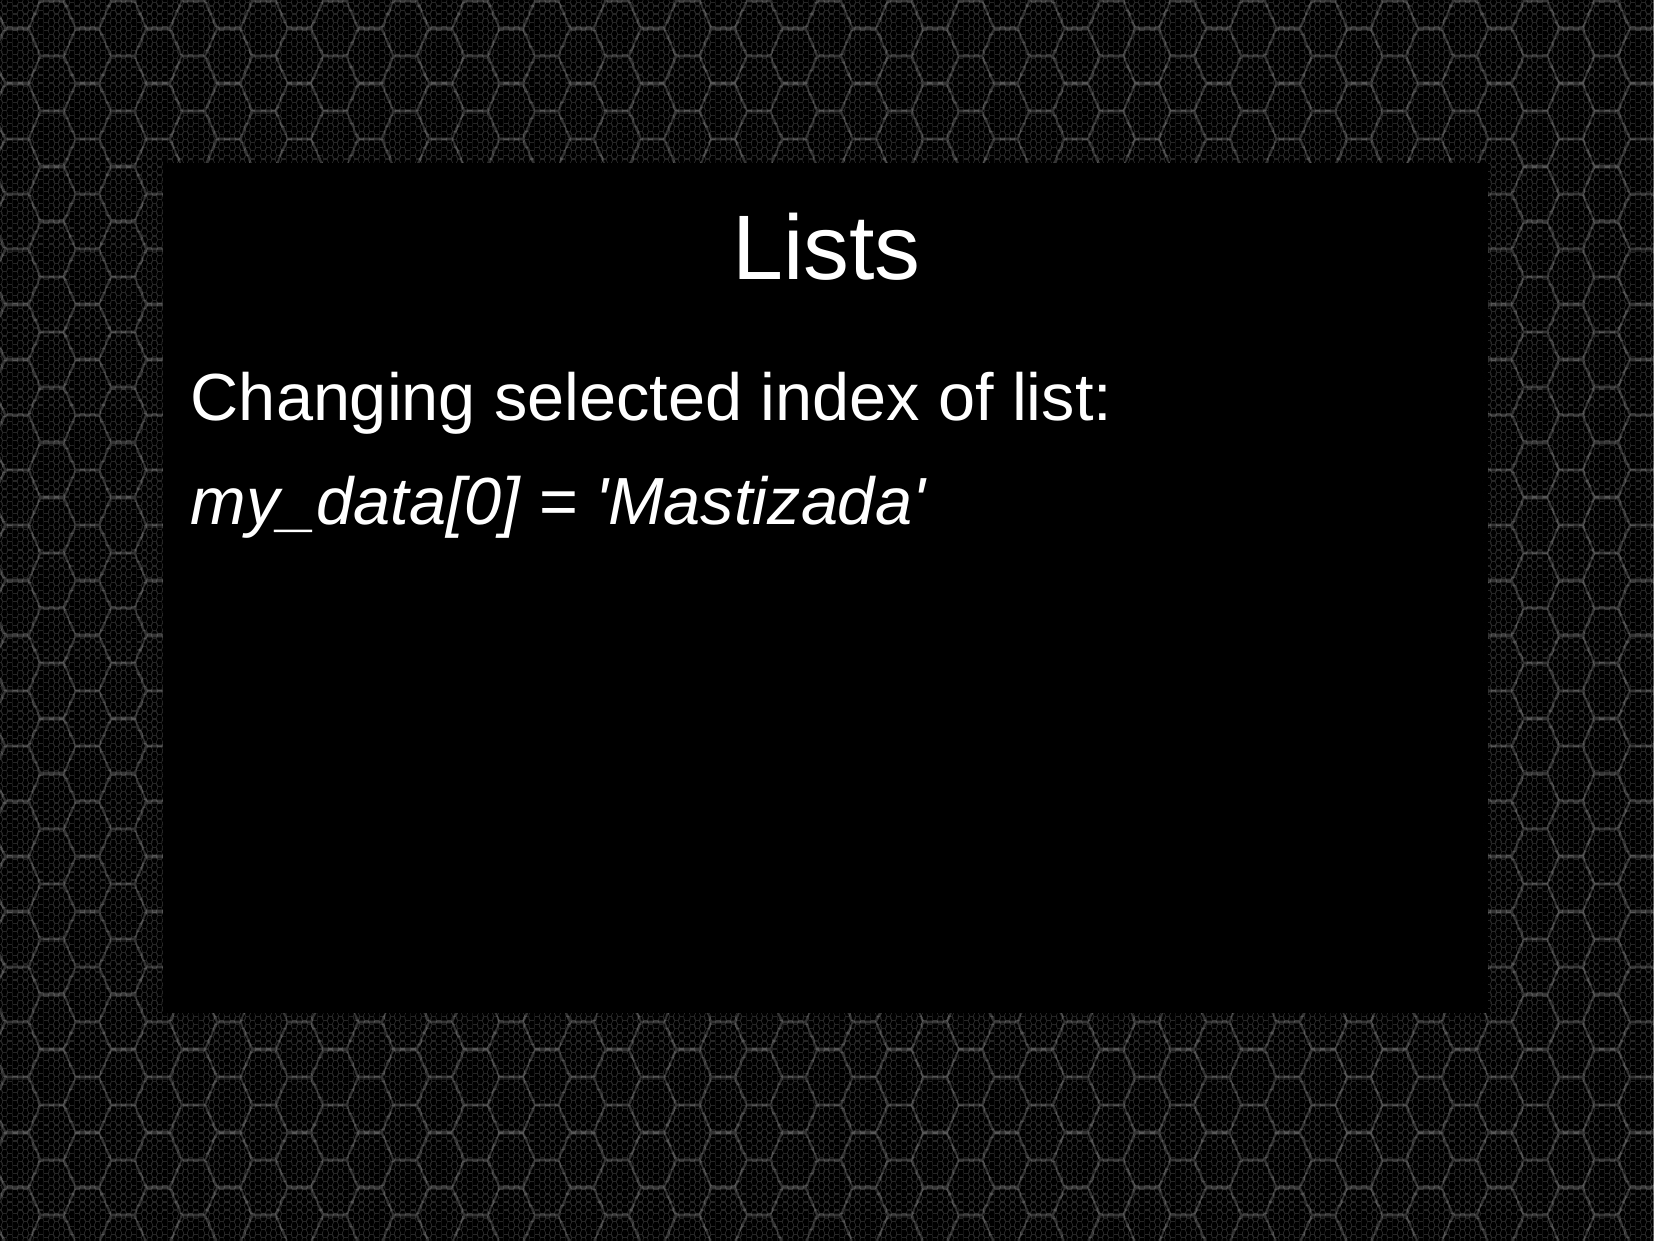

# Lists
Changing selected index of list:
my_data[0] = 'Mastizada'